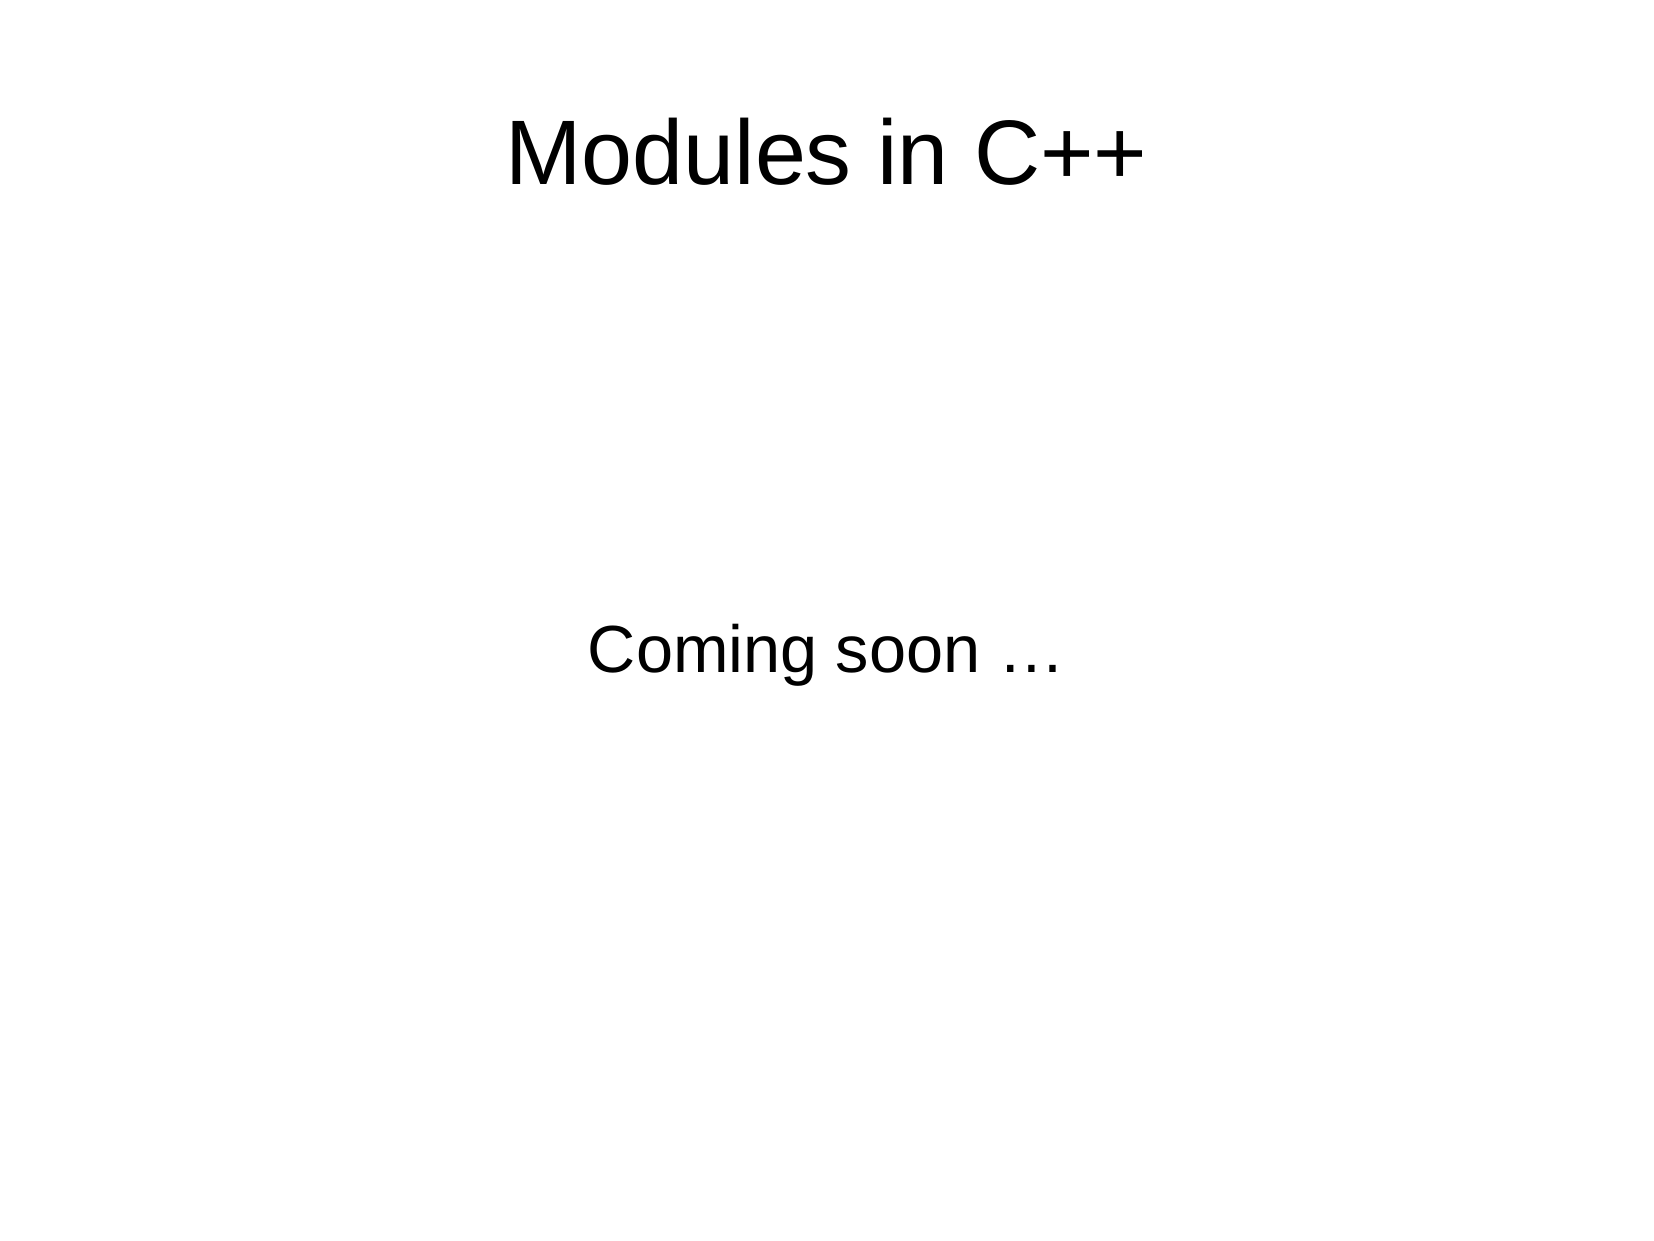

# Modules in C++
Coming soon …